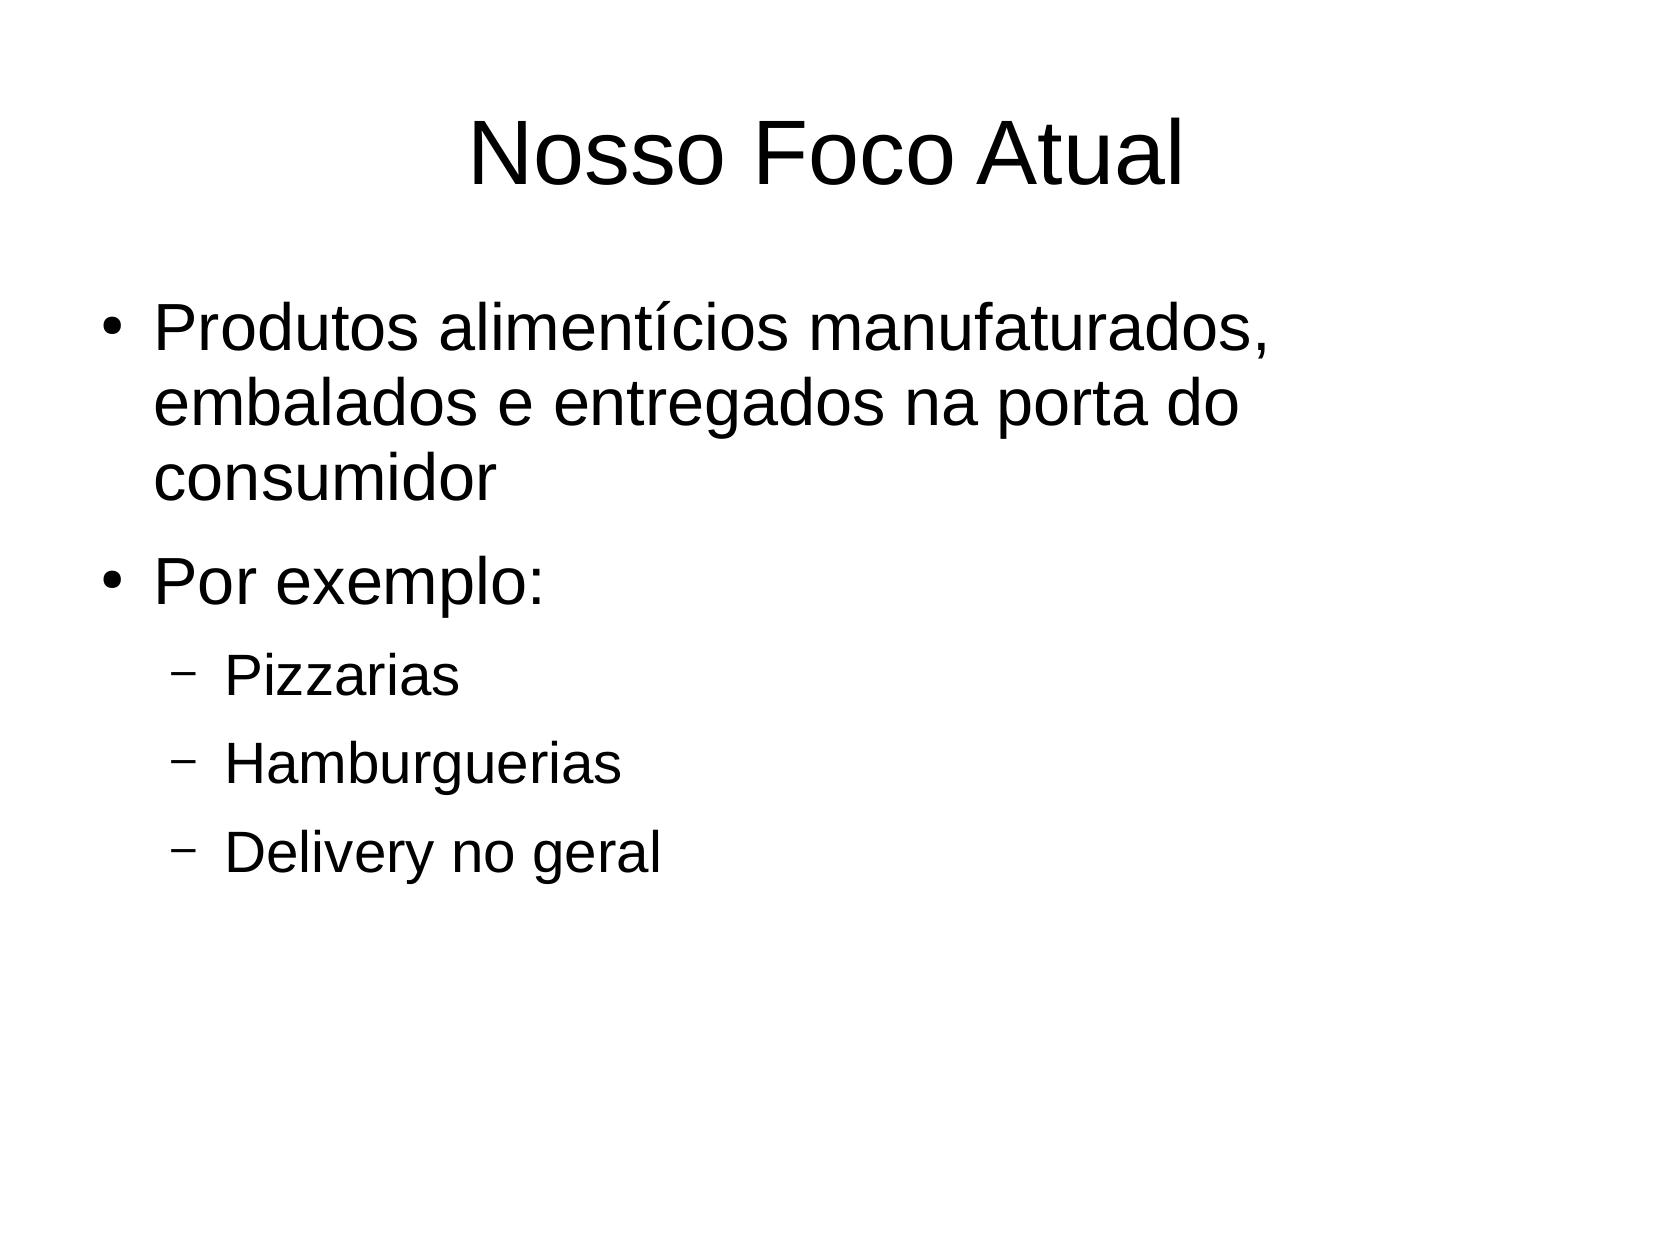

# Nosso Foco Atual
Produtos alimentícios manufaturados, embalados e entregados na porta do consumidor
Por exemplo:
Pizzarias
Hamburguerias
Delivery no geral